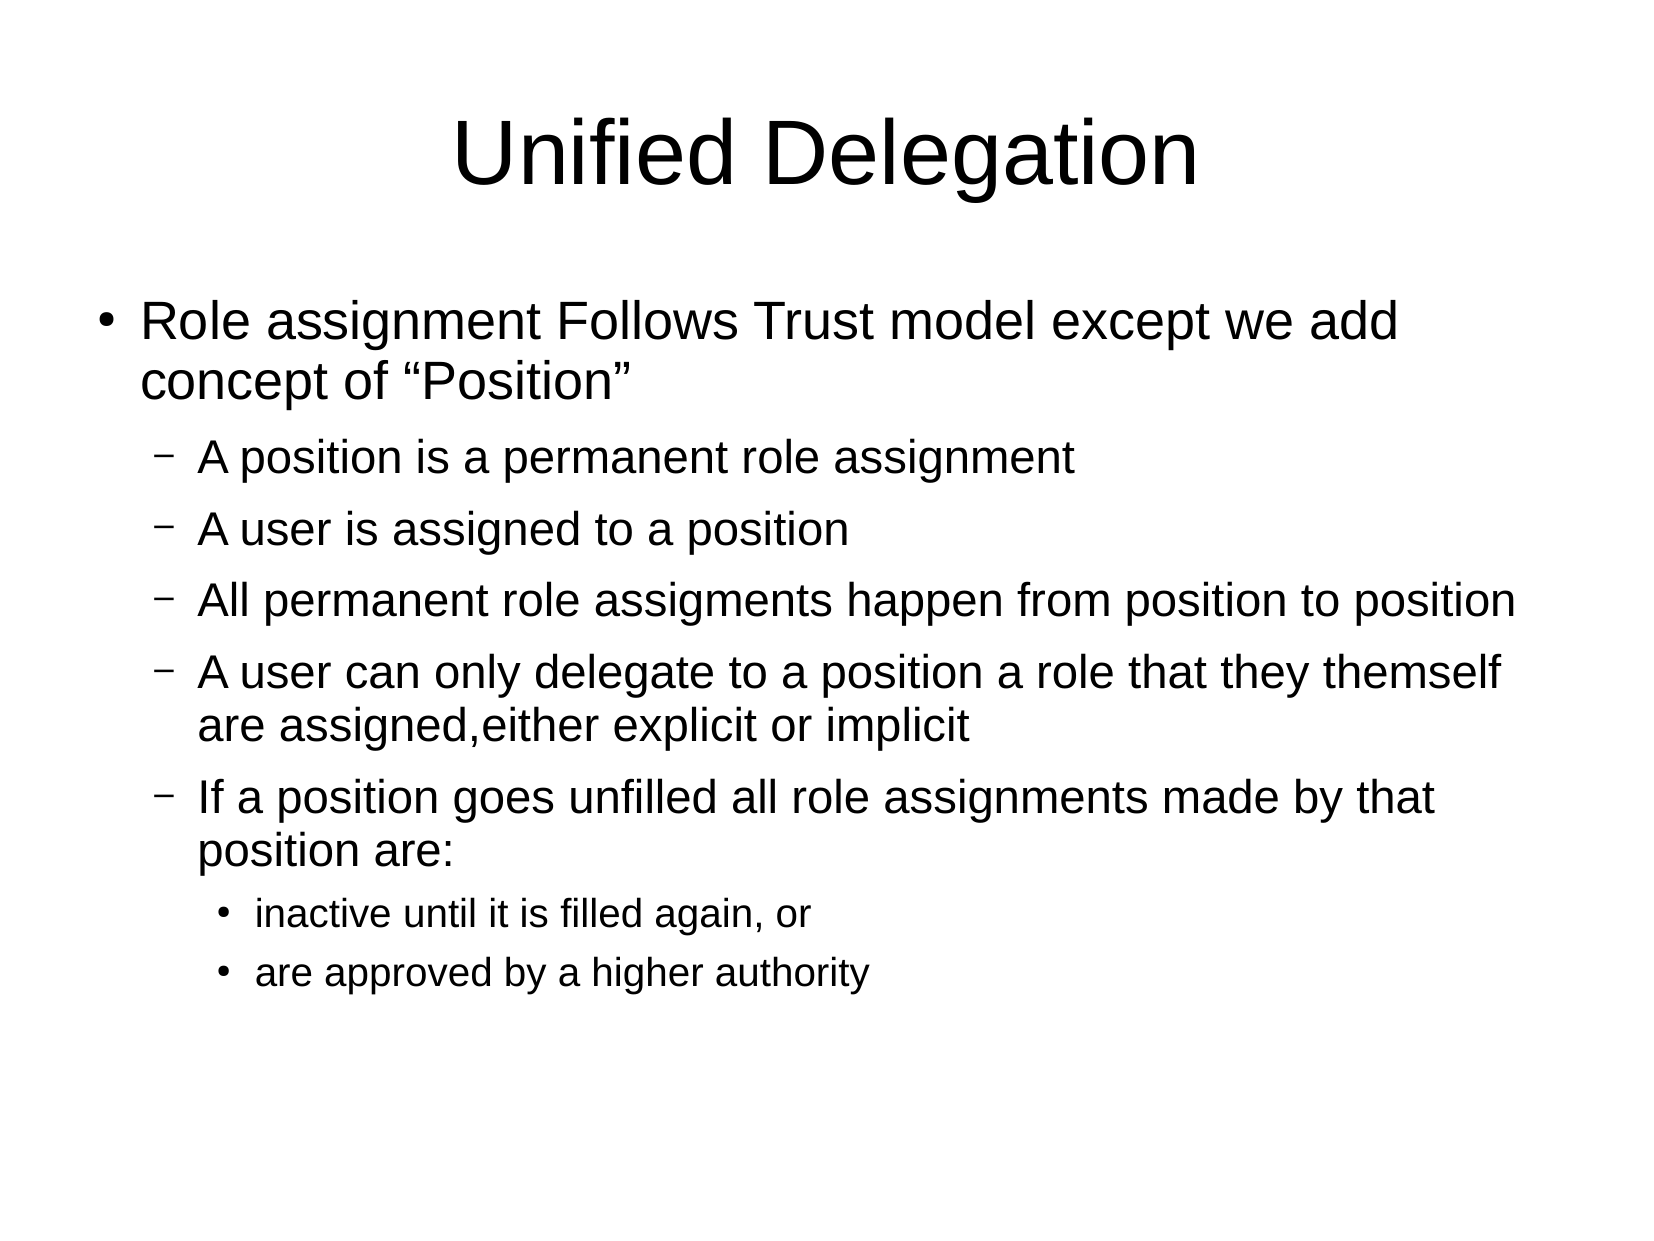

# Unified Delegation
Role assignment Follows Trust model except we add concept of “Position”
A position is a permanent role assignment
A user is assigned to a position
All permanent role assigments happen from position to position
A user can only delegate to a position a role that they themself are assigned,either explicit or implicit
If a position goes unfilled all role assignments made by that position are:
inactive until it is filled again, or
are approved by a higher authority